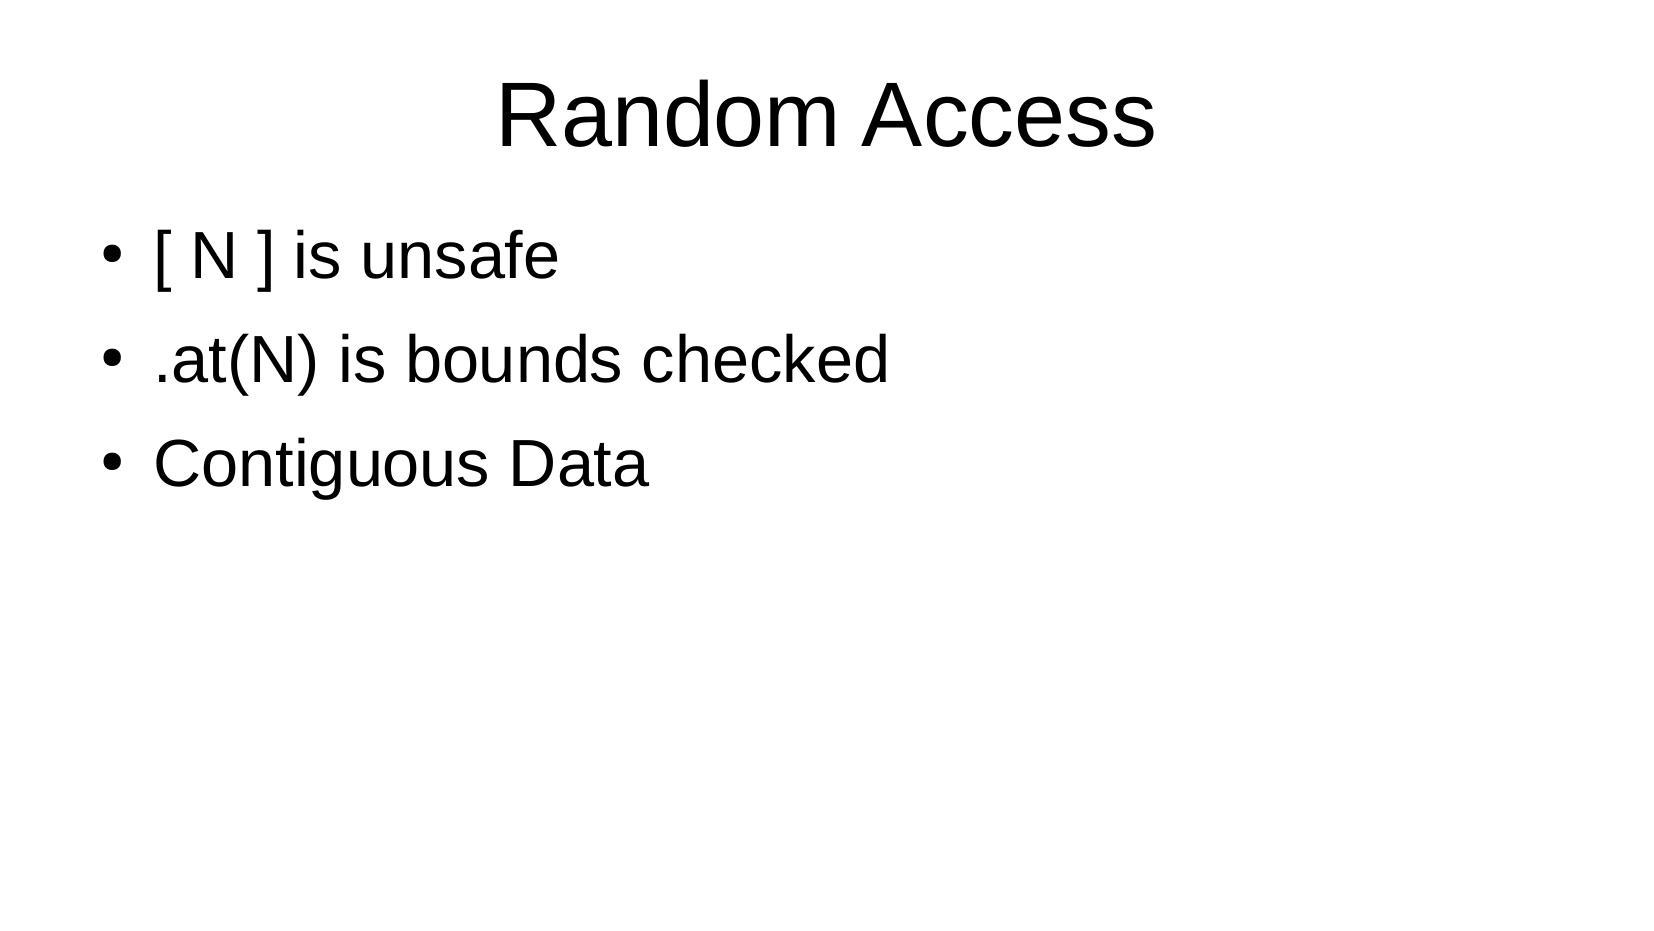

# Random Access
[ N ] is unsafe
.at(N) is bounds checked
Contiguous Data